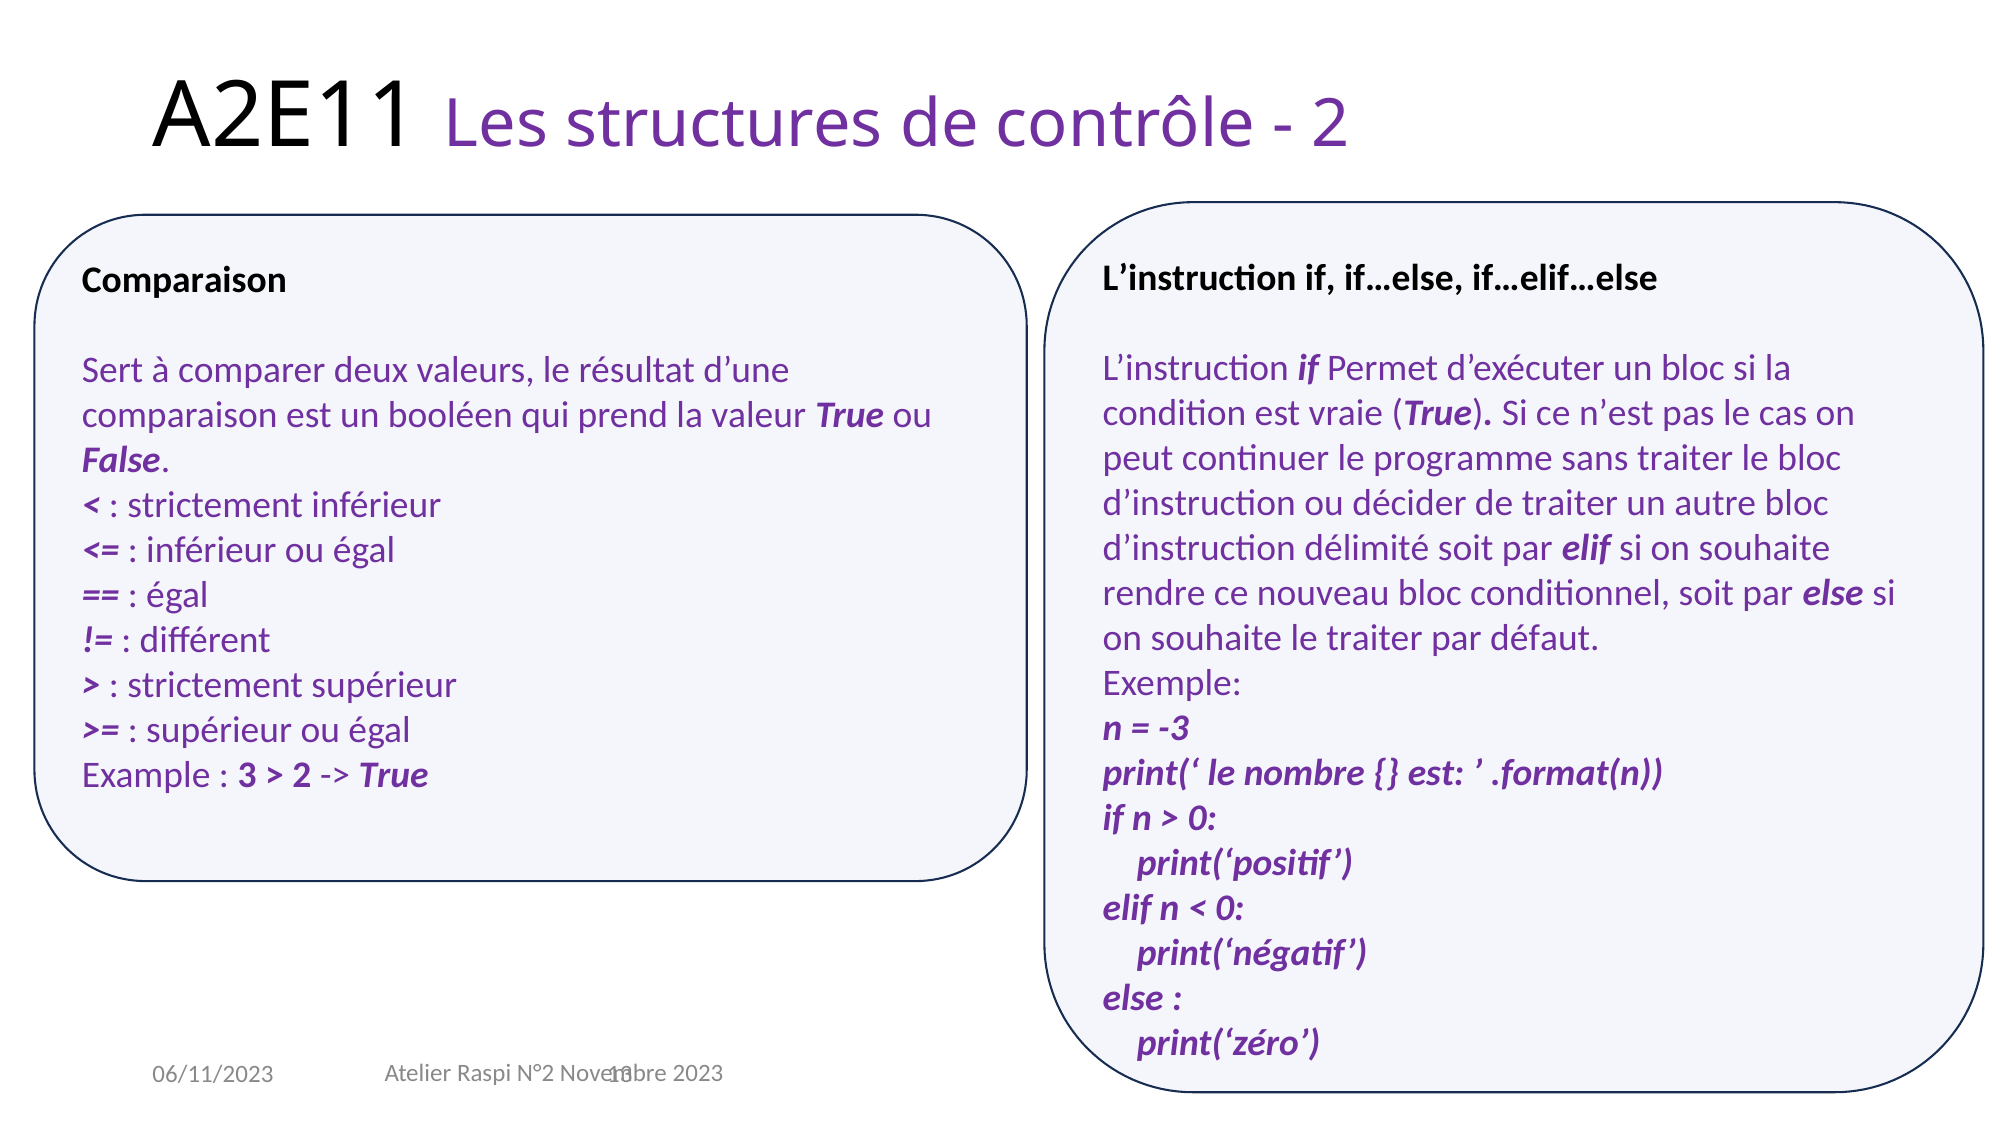

A2E11 Les structures de contrôle - 2
L’instruction if, if…else, if…elif…else
L’instruction if Permet d’exécuter un bloc si la condition est vraie (True). Si ce n’est pas le cas on peut continuer le programme sans traiter le bloc d’instruction ou décider de traiter un autre bloc d’instruction délimité soit par elif si on souhaite rendre ce nouveau bloc conditionnel, soit par else si on souhaite le traiter par défaut.
Exemple:
n = -3
print(‘ le nombre {} est: ’ .format(n))
if n > 0:
 print(‘positif’)
elif n < 0:
 print(‘négatif’)
else :
 print(‘zéro’)
Comparaison
Sert à comparer deux valeurs, le résultat d’une comparaison est un booléen qui prend la valeur True ou False.
< : strictement inférieur
<= : inférieur ou égal
== : égal
!= : différent
> : strictement supérieur
>= : supérieur ou égal
Example : 3 > 2 -> True
Atelier Raspi N°2 Novembre 2023
06/11/2023